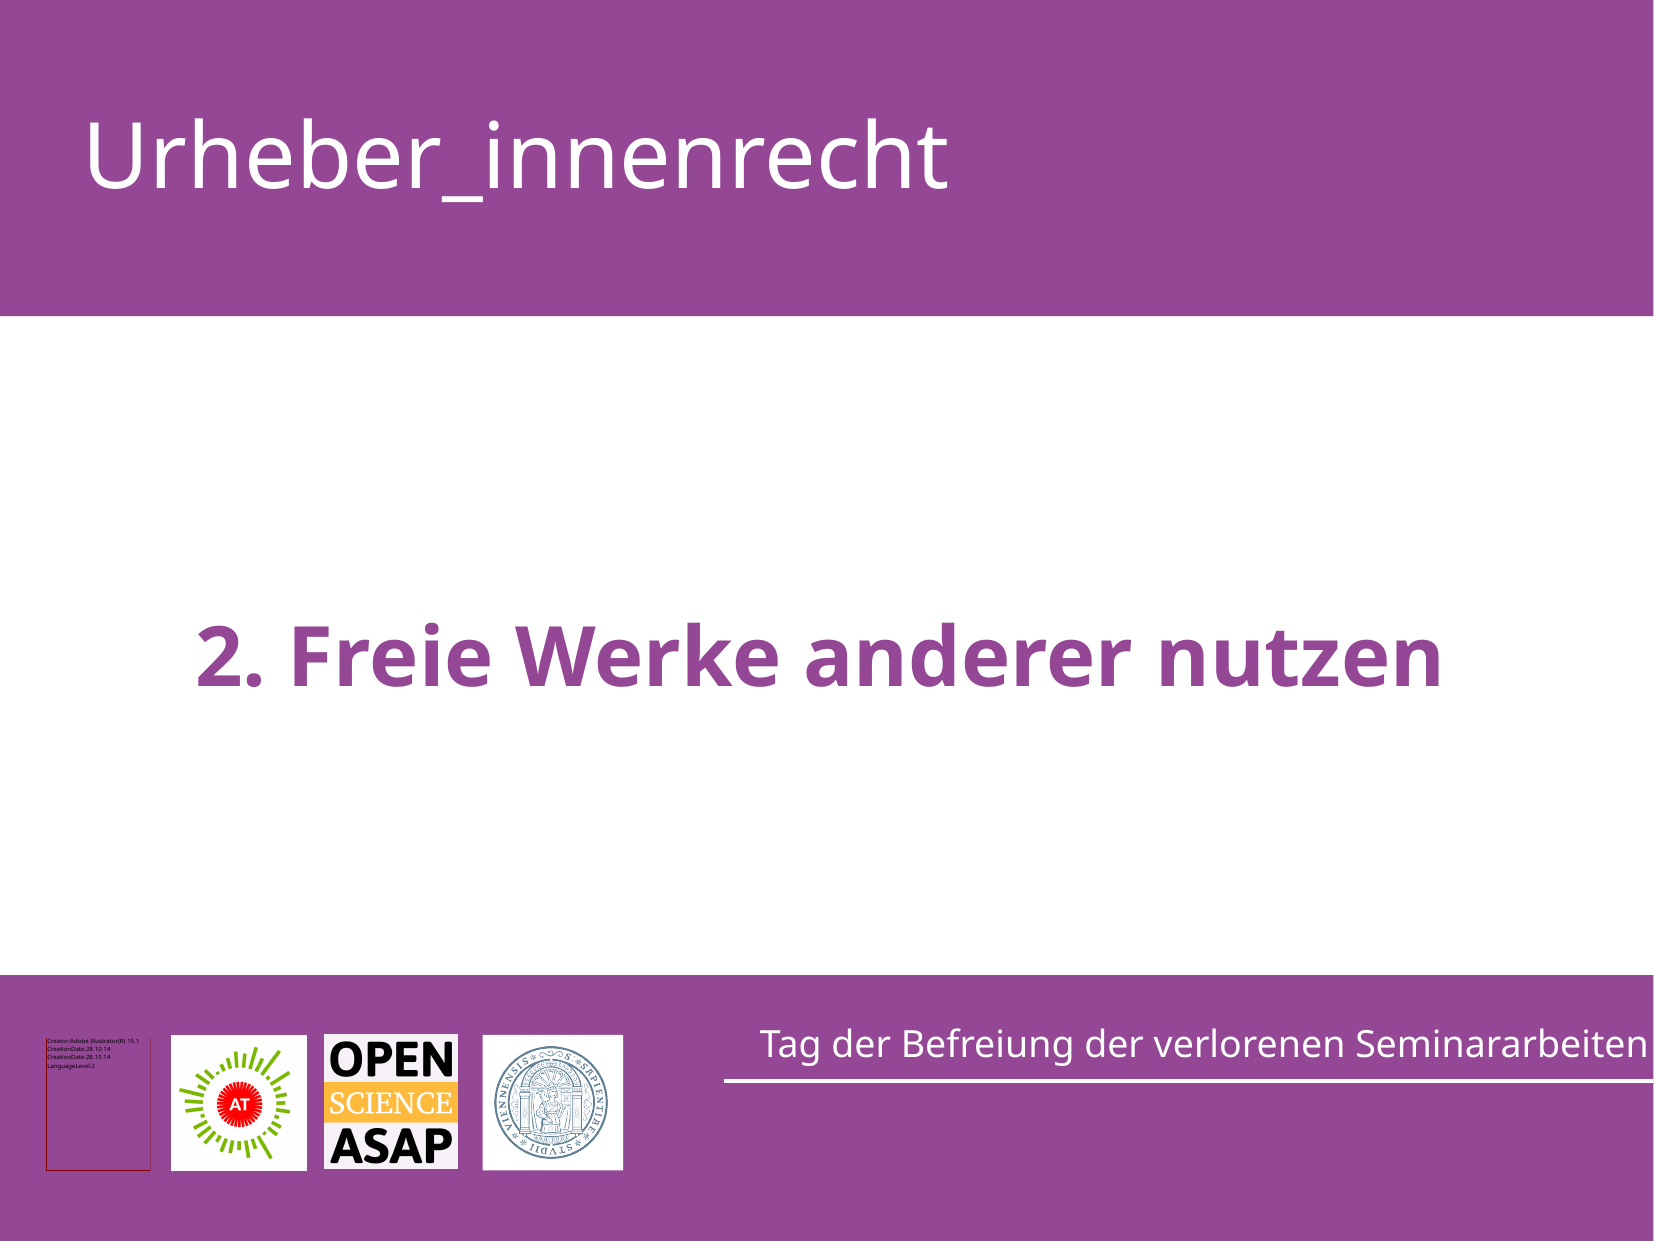

#
Urheber_innenrecht
2. Freie Werke anderer nutzen
Tag der Befreiung der verlorenen Seminararbeiten